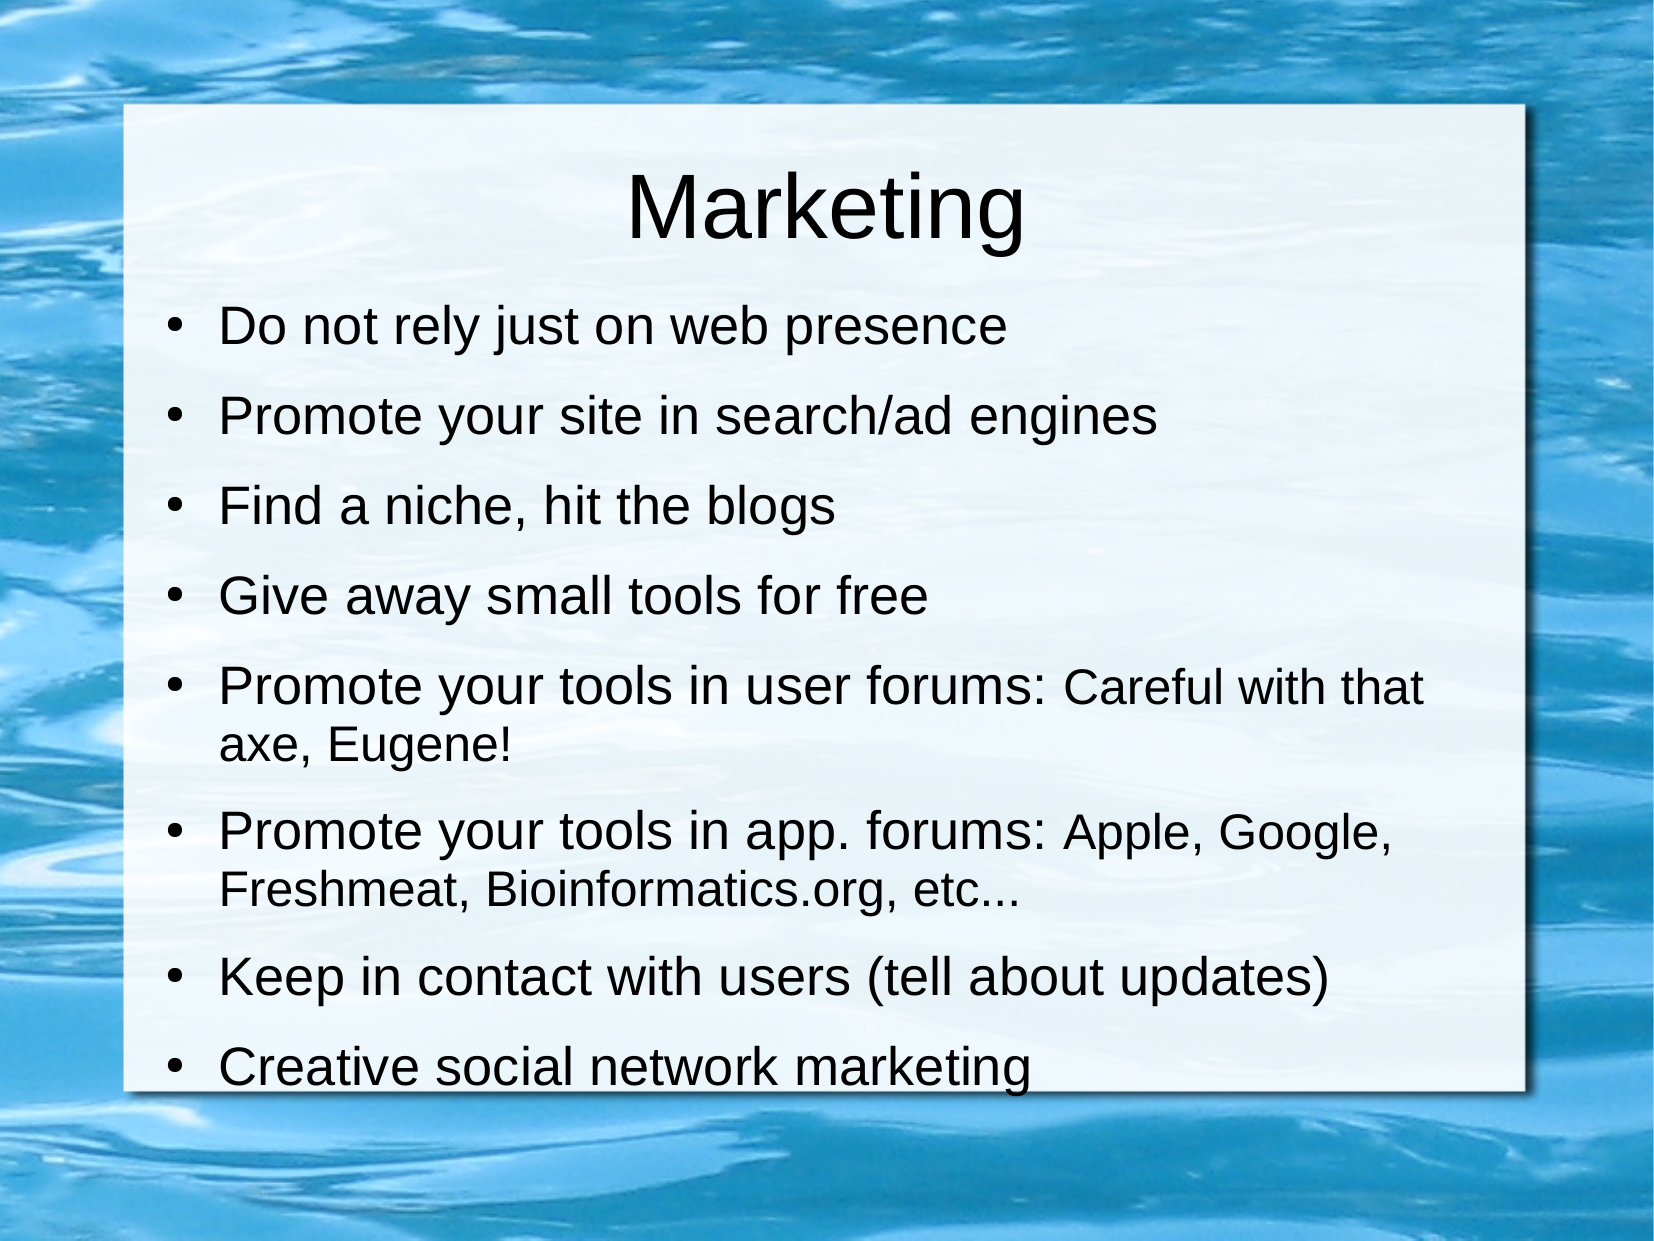

# Marketing
Do not rely just on web presence
Promote your site in search/ad engines
Find a niche, hit the blogs
Give away small tools for free
Promote your tools in user forums: Careful with that axe, Eugene!
Promote your tools in app. forums: Apple, Google, Freshmeat, Bioinformatics.org, etc...
Keep in contact with users (tell about updates)
Creative social network marketing